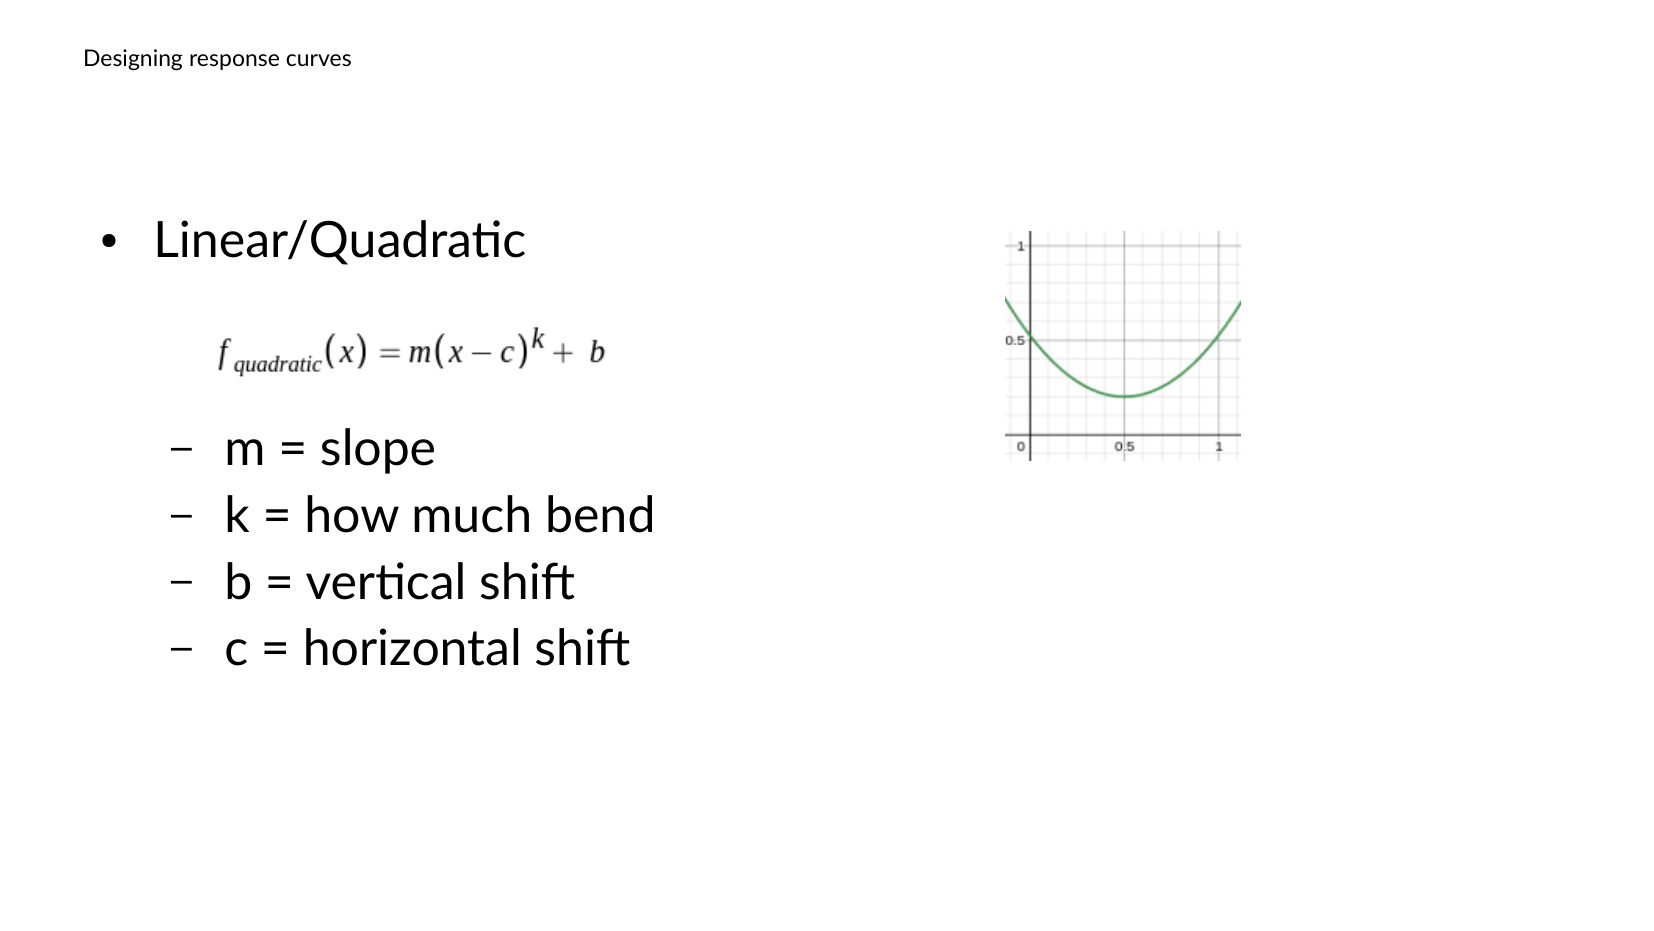

# Designing response curves
Linear/Quadratic
m = slope
k = how much bend
b = vertical shift
c = horizontal shift